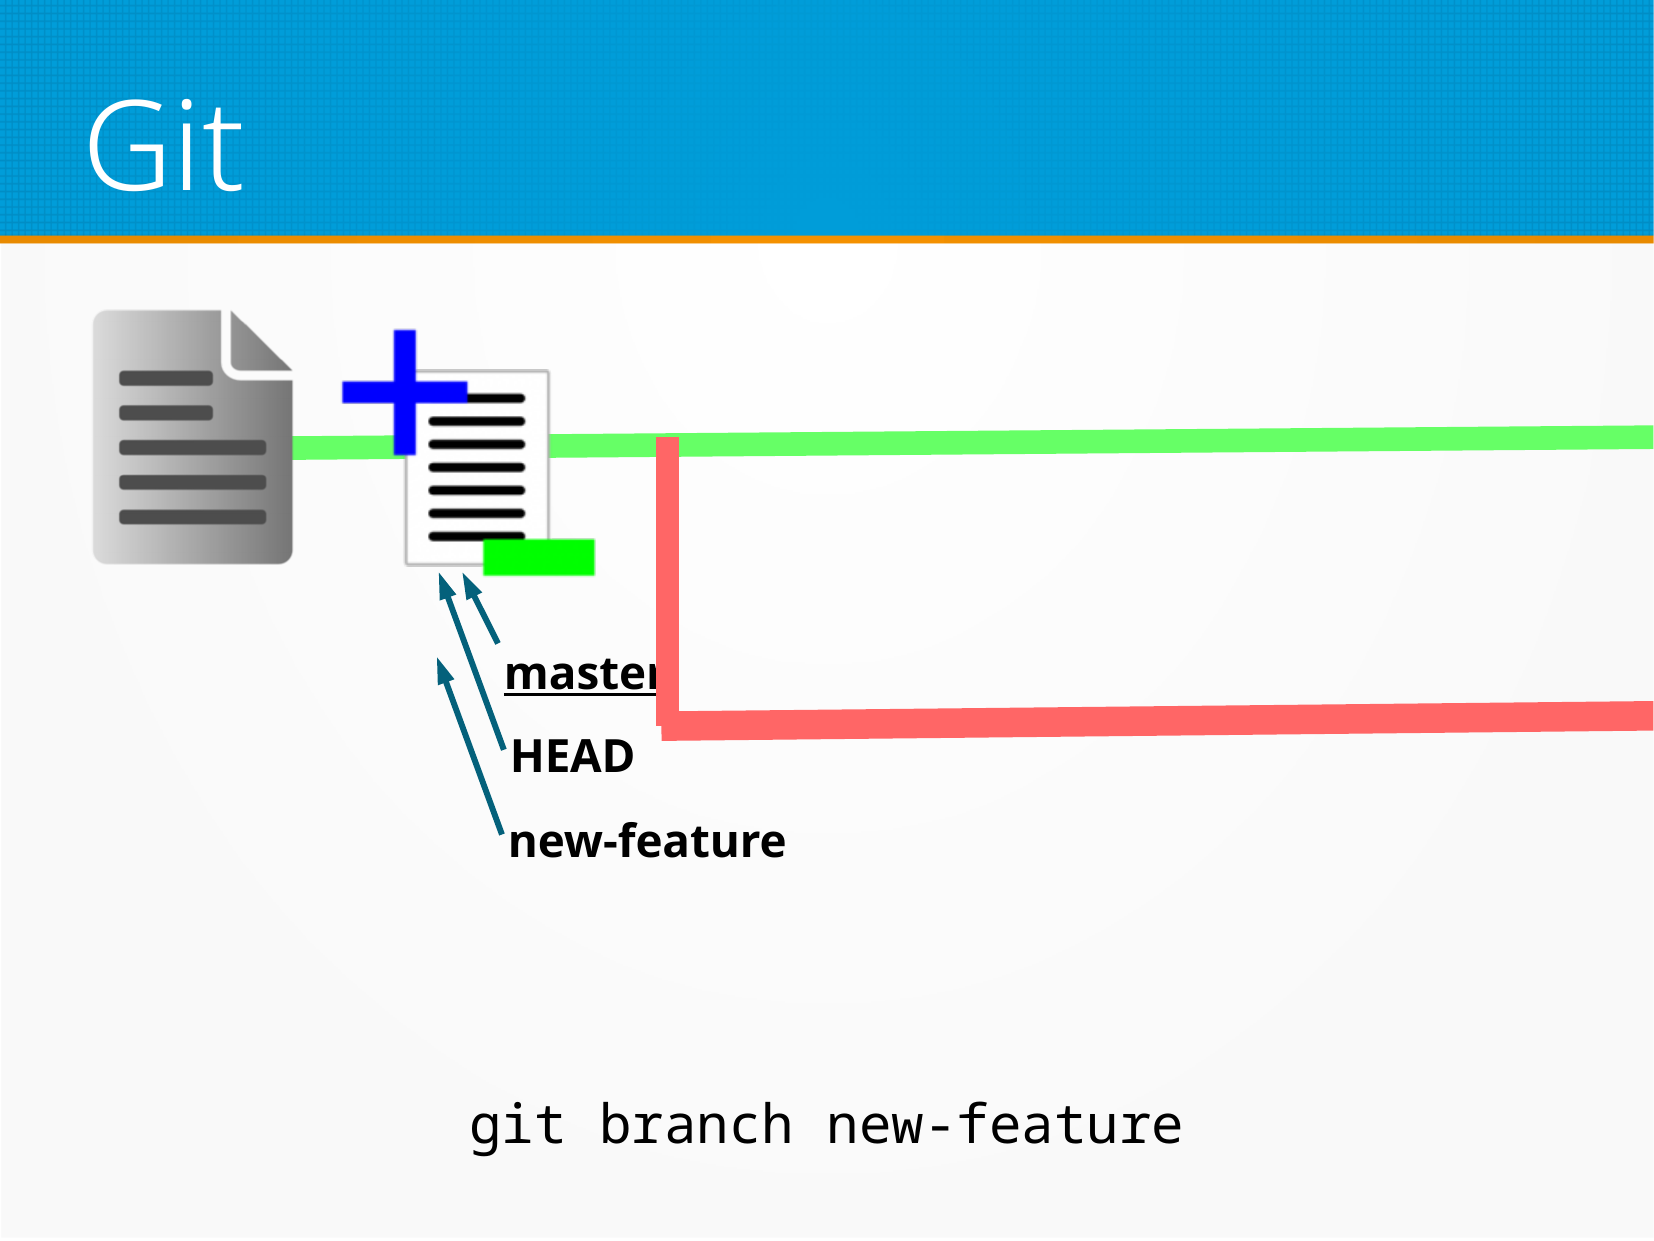

# Git
master
HEAD
new-feature
git branch new-feature